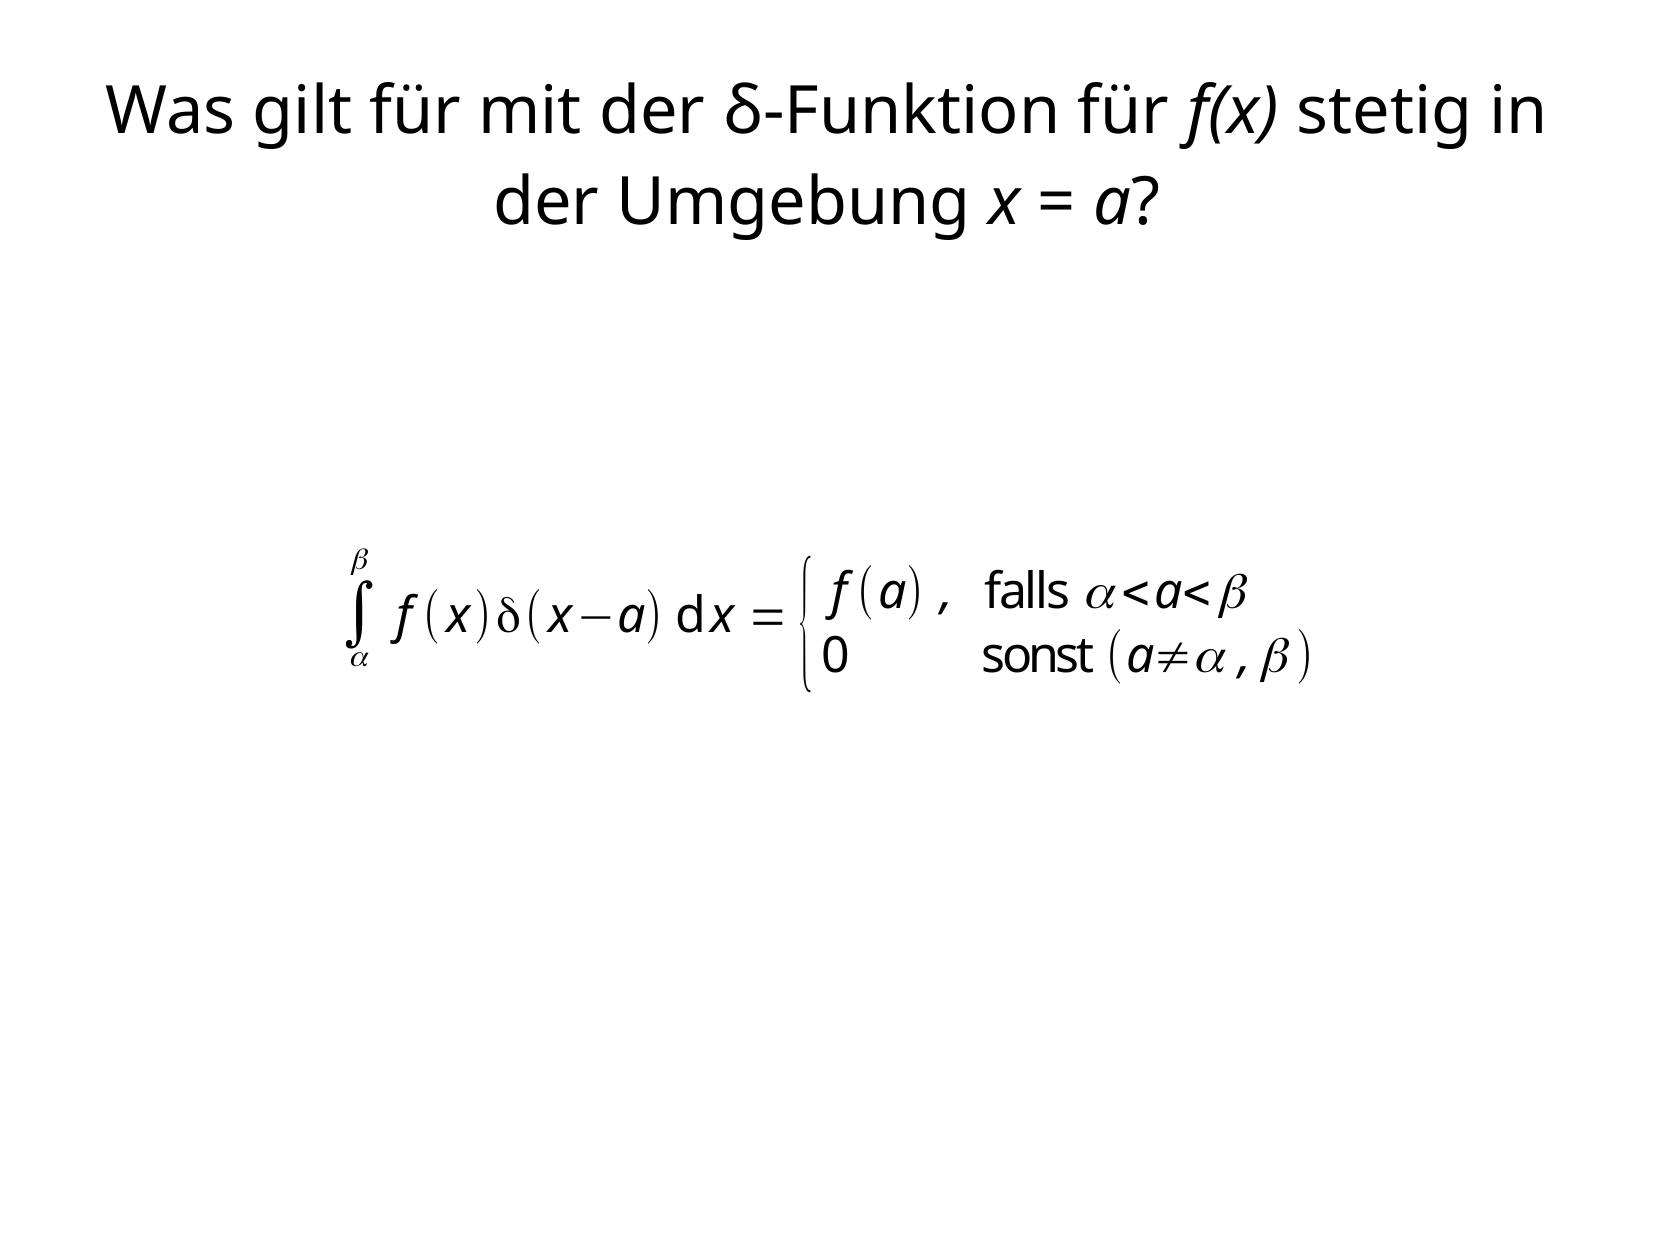

# Was gilt für mit der δ-Funktion für f(x) stetig in der Umgebung x = a?